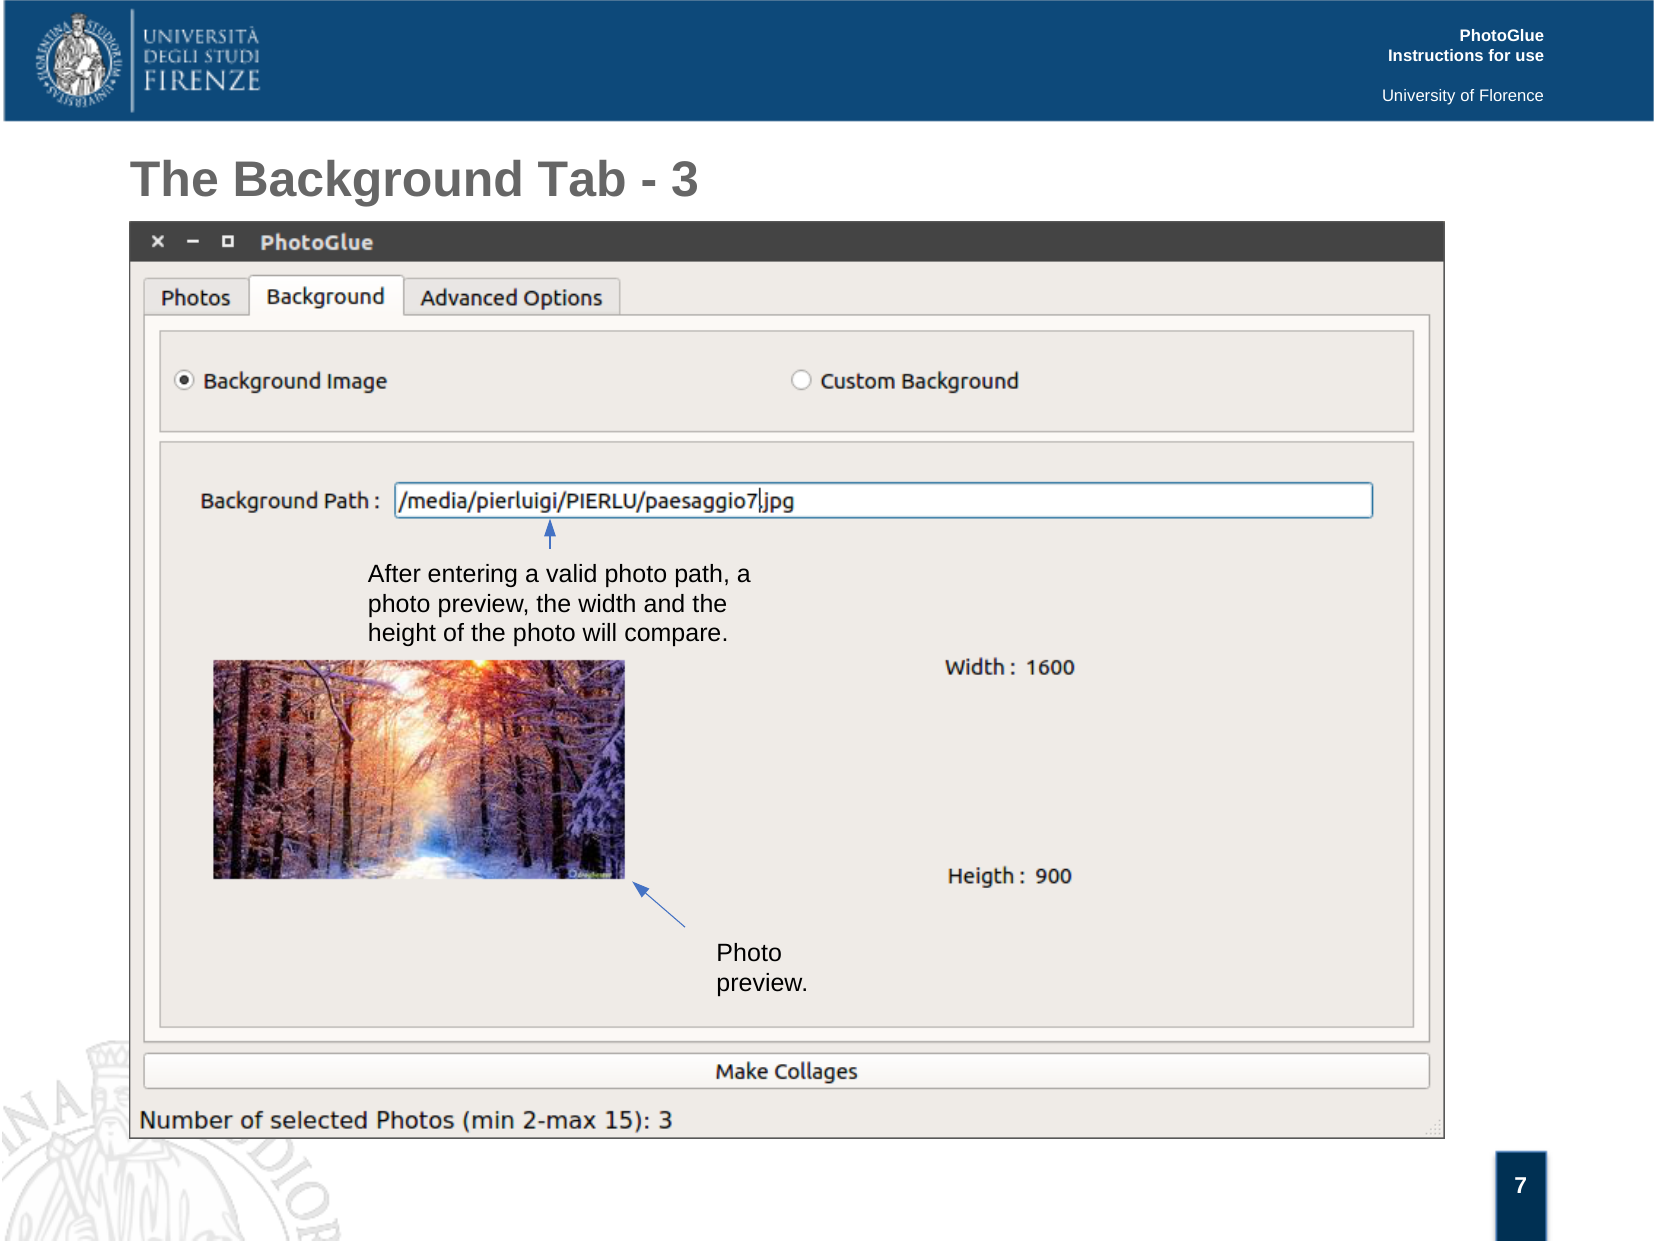

PhotoGlue
 Instructions for use
University of Florence
The Background Tab - 3
After entering a valid photo path, a photo preview, the width and the height of the photo will compare.
Photo preview.
7